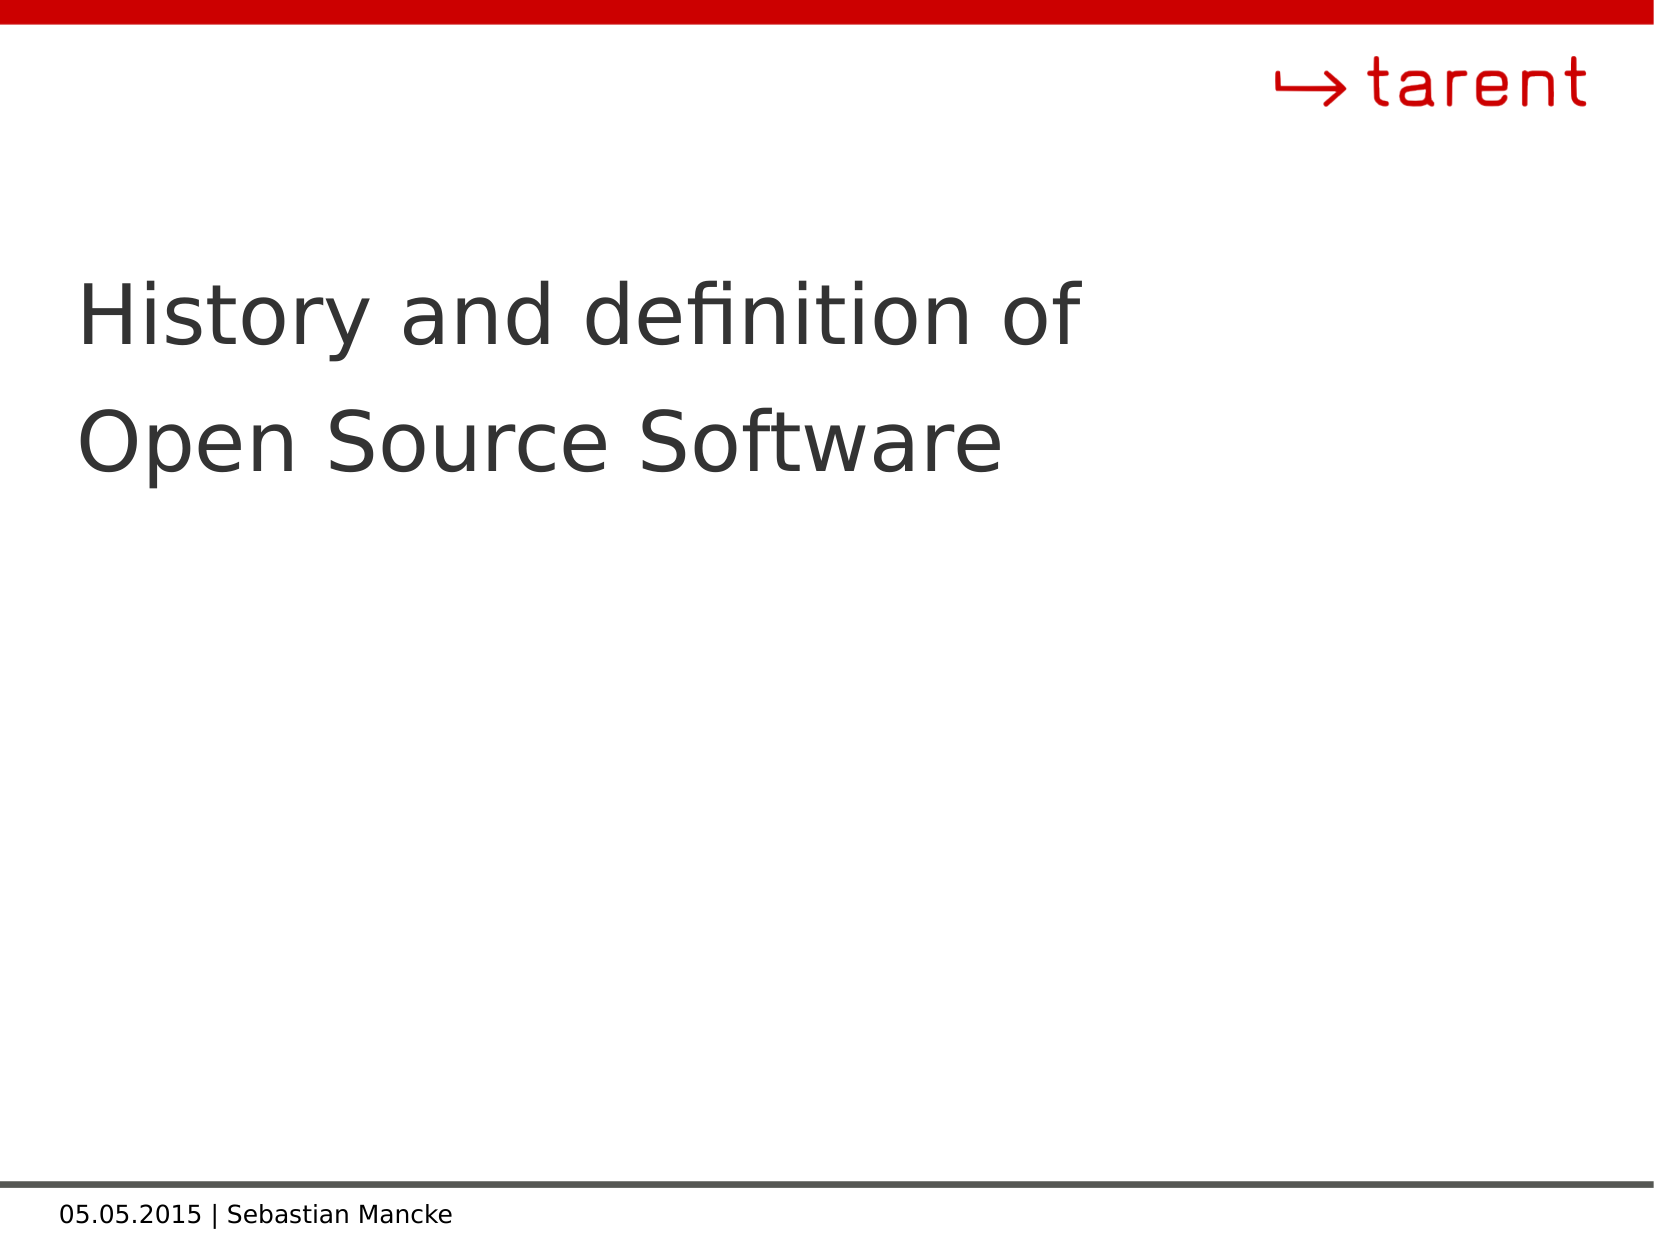

# History and definition of
Open Source Software